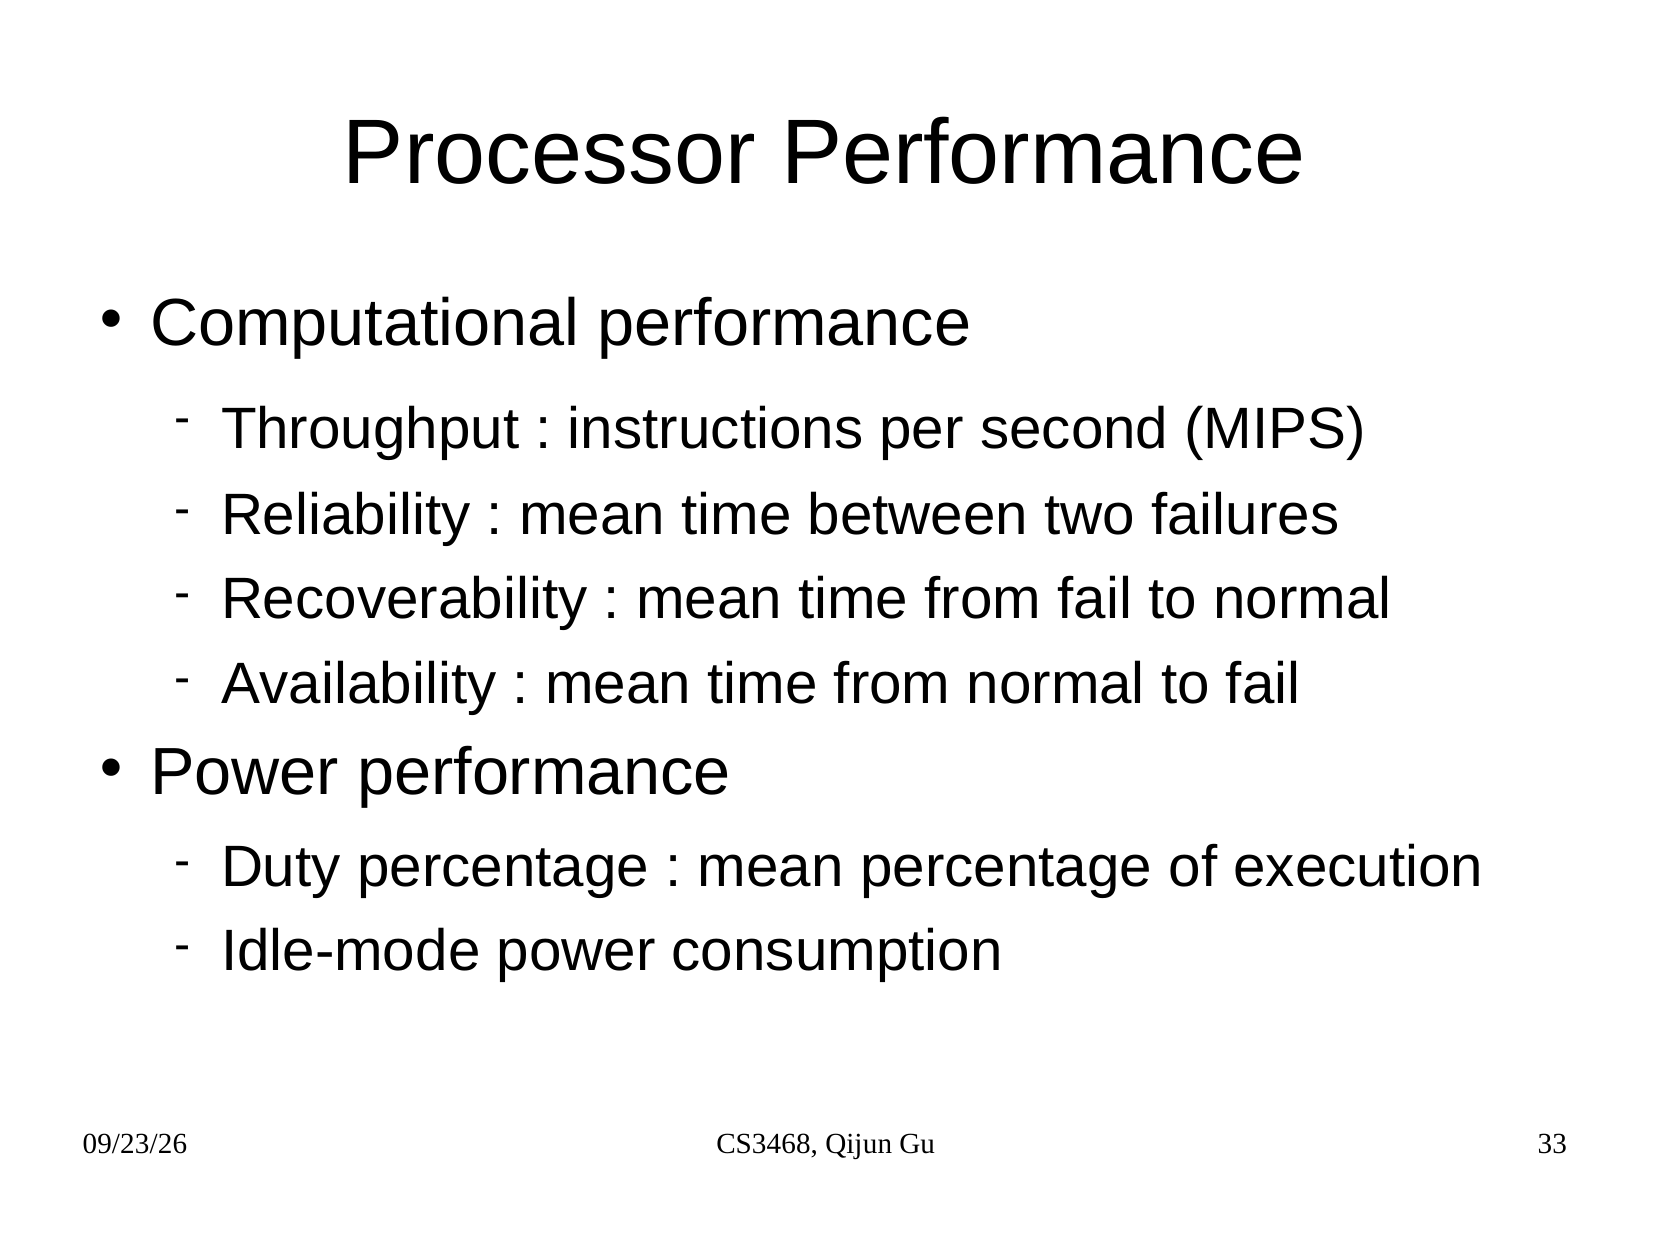

# Processor Performance
Computational performance
Throughput : instructions per second (MIPS)‏
Reliability : mean time between two failures
Recoverability : mean time from fail to normal
Availability : mean time from normal to fail
Power performance
Duty percentage : mean percentage of execution
Idle-mode power consumption
CS3468, Qijun Gu
33